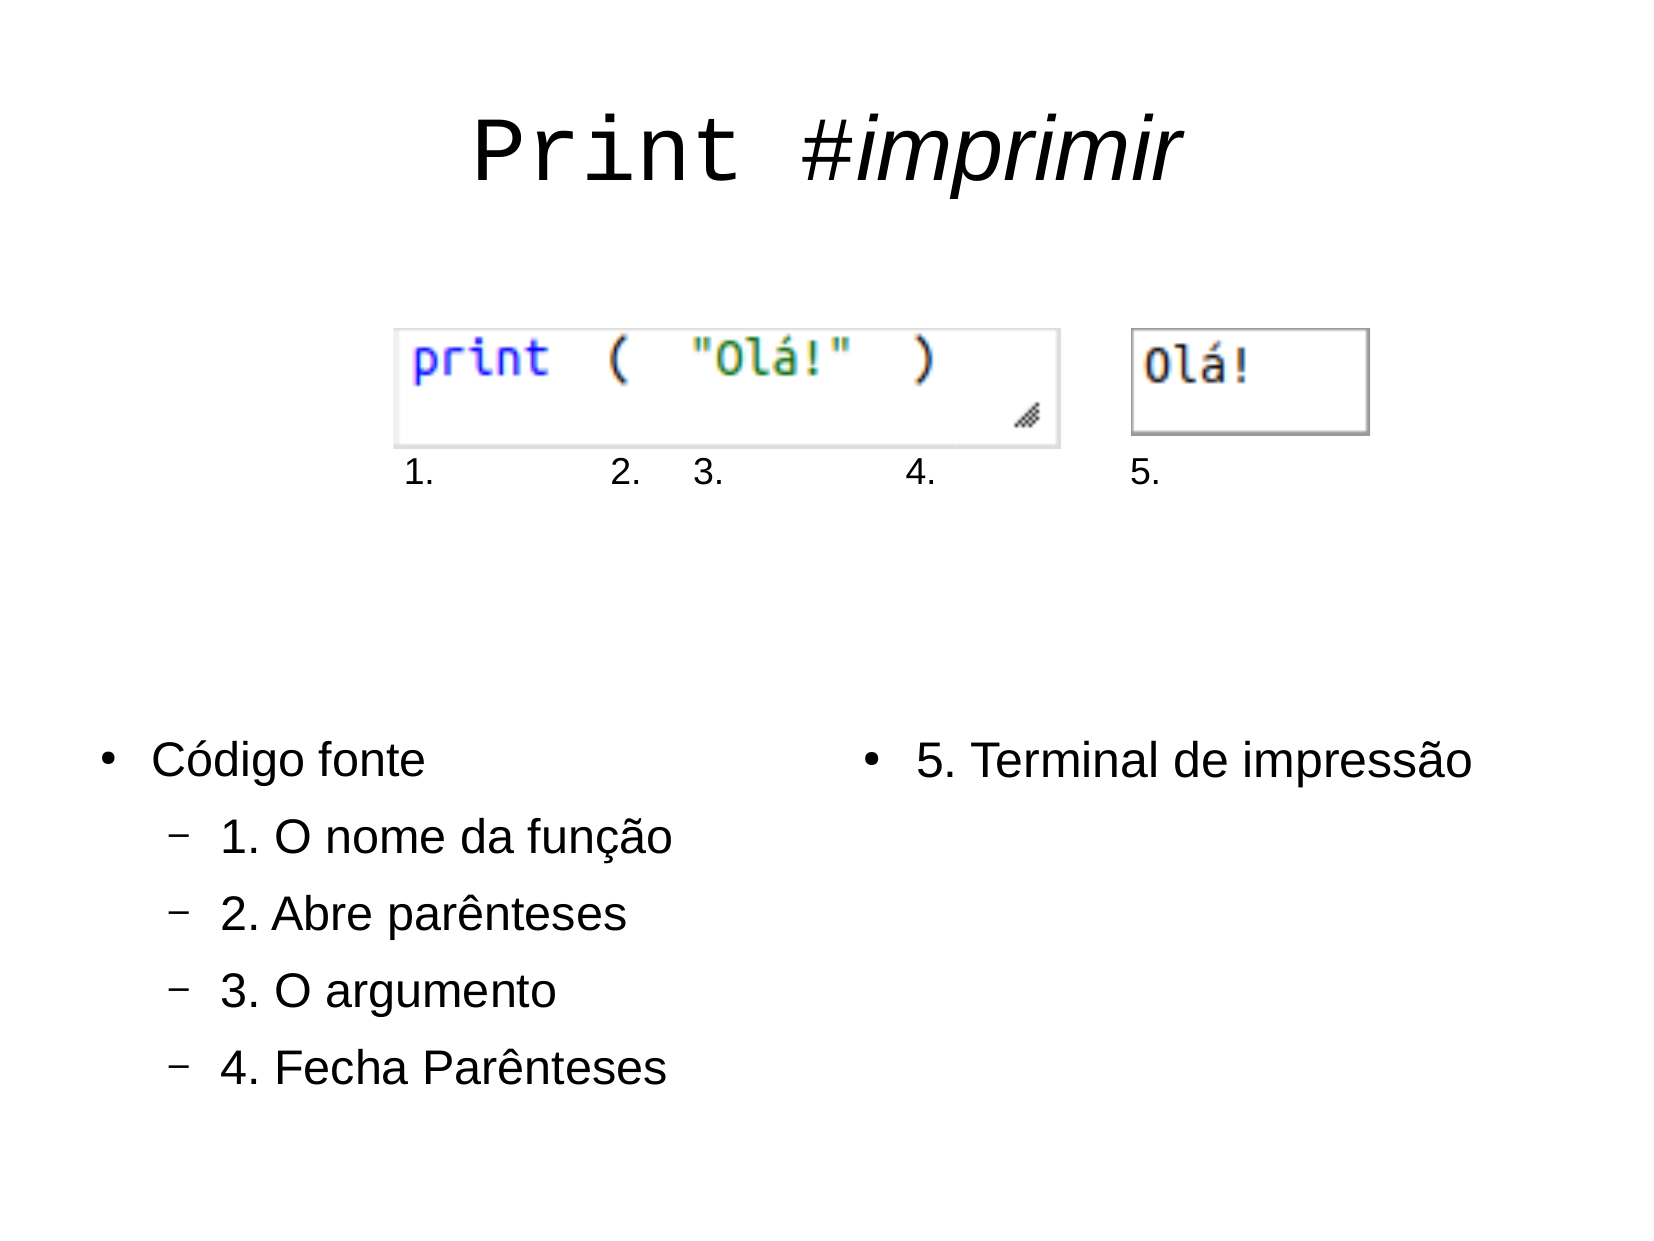

# Print #imprimir
1.
2.
3.
4.
5.
Código fonte
1. O nome da função
2. Abre parênteses
3. O argumento
4. Fecha Parênteses
5. Terminal de impressão